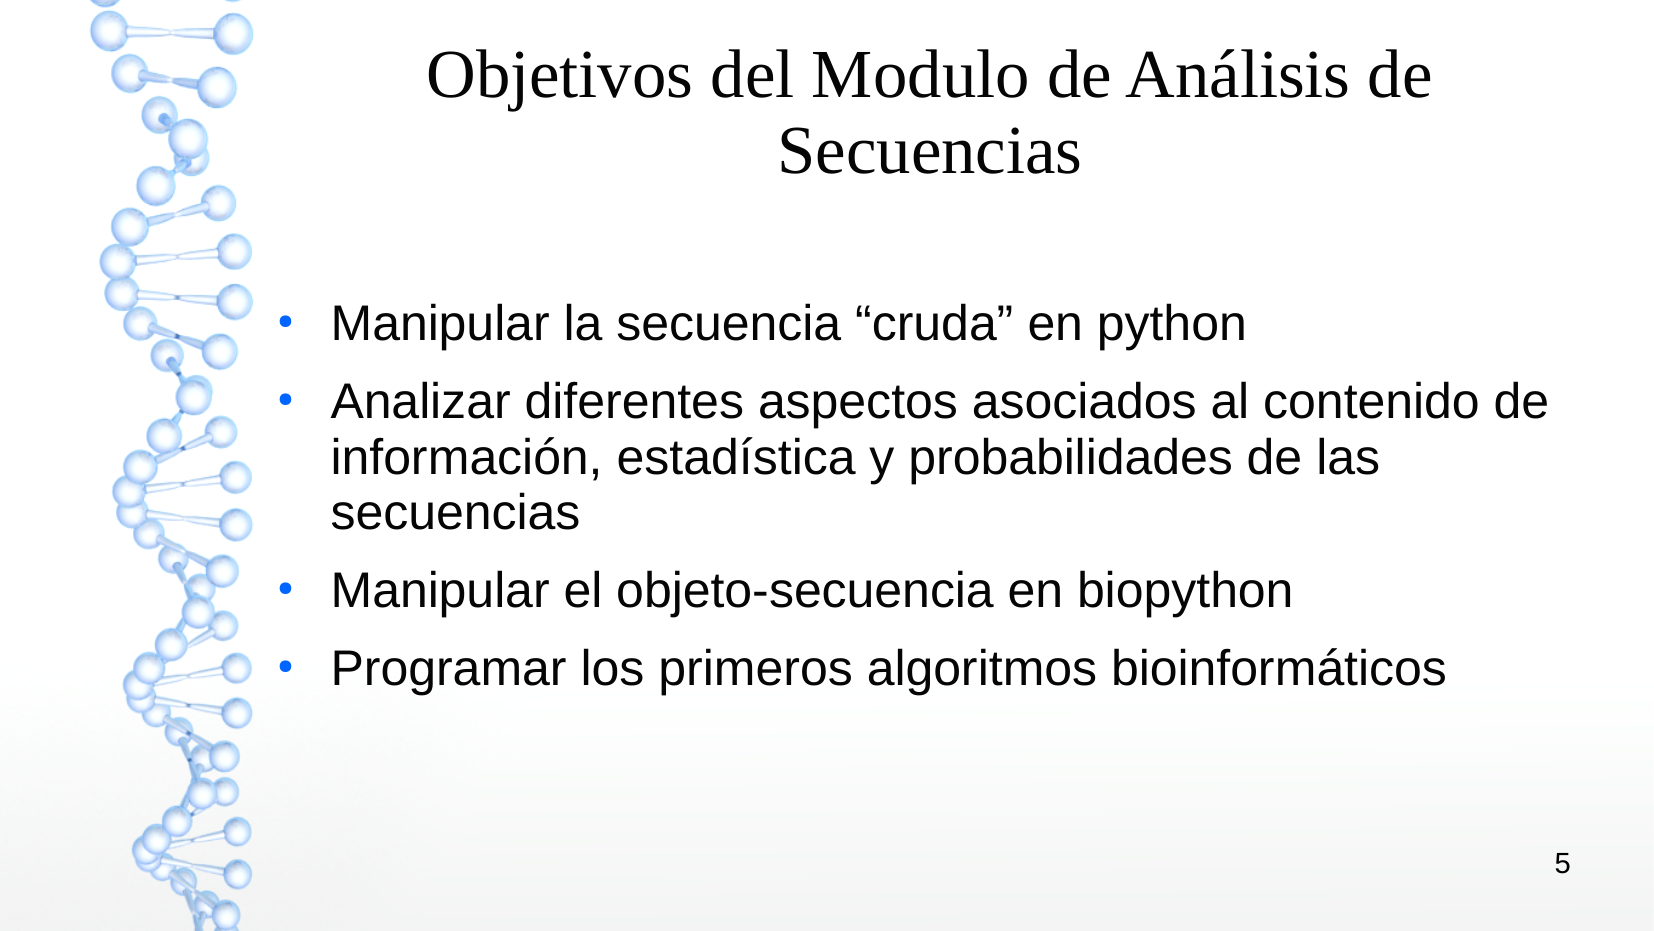

# Objetivos del Modulo de Análisis de Secuencias
Manipular la secuencia “cruda” en python
Analizar diferentes aspectos asociados al contenido de información, estadística y probabilidades de las secuencias
Manipular el objeto-secuencia en biopython
Programar los primeros algoritmos bioinformáticos
5